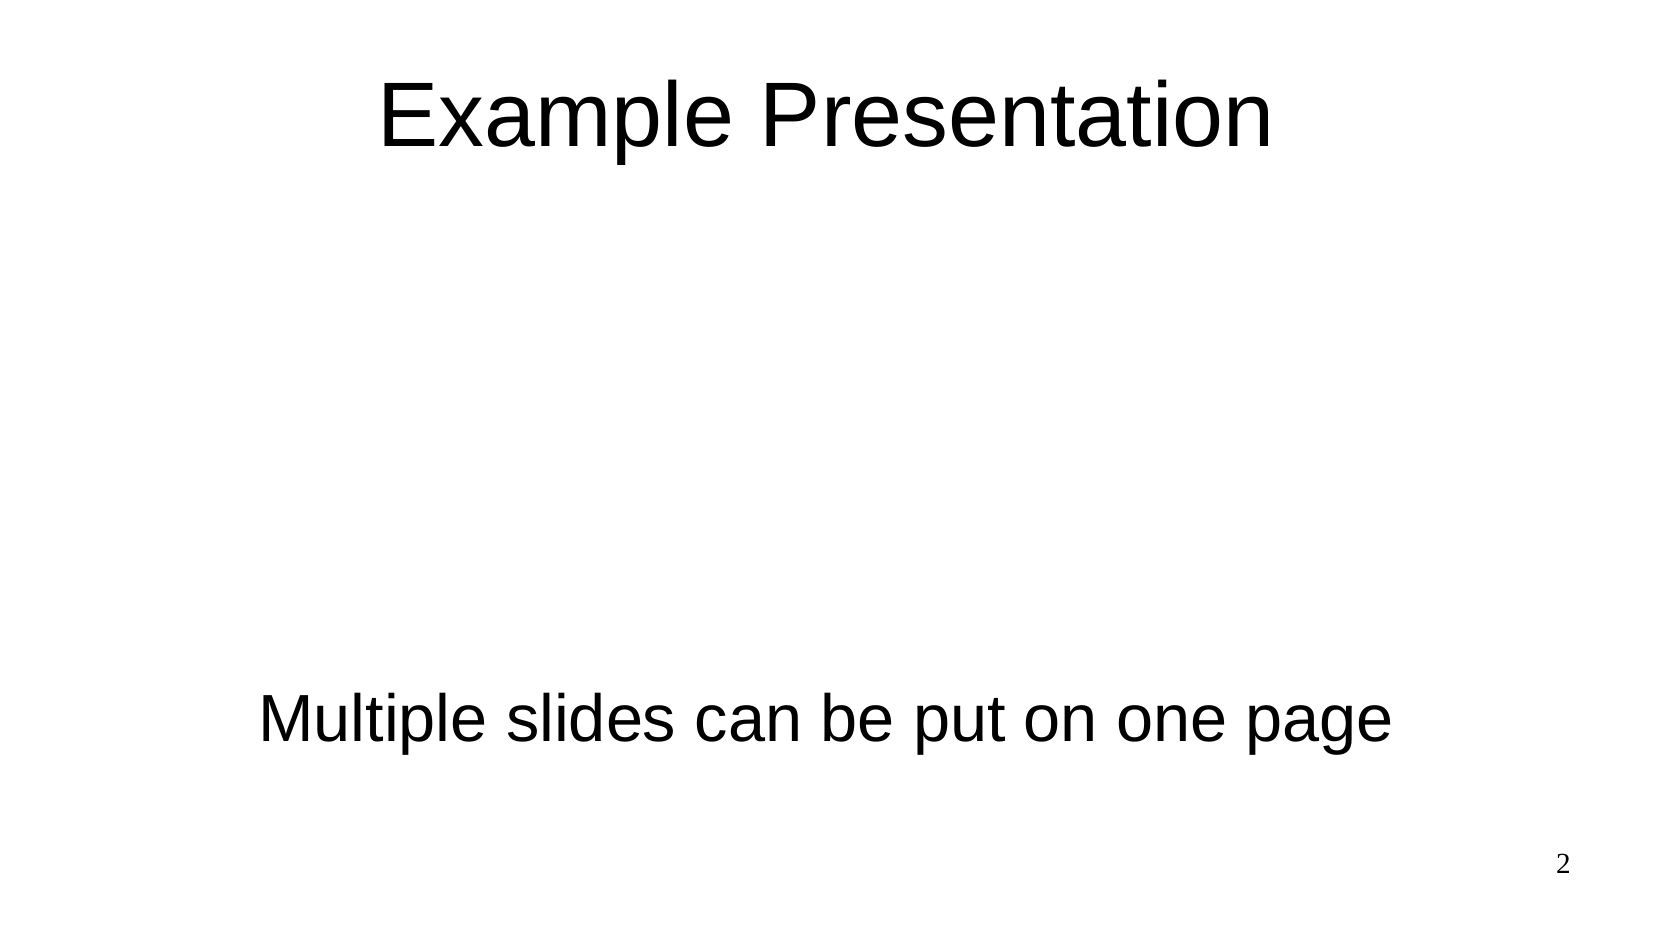

# Example Presentation
Multiple slides can be put on one page
2